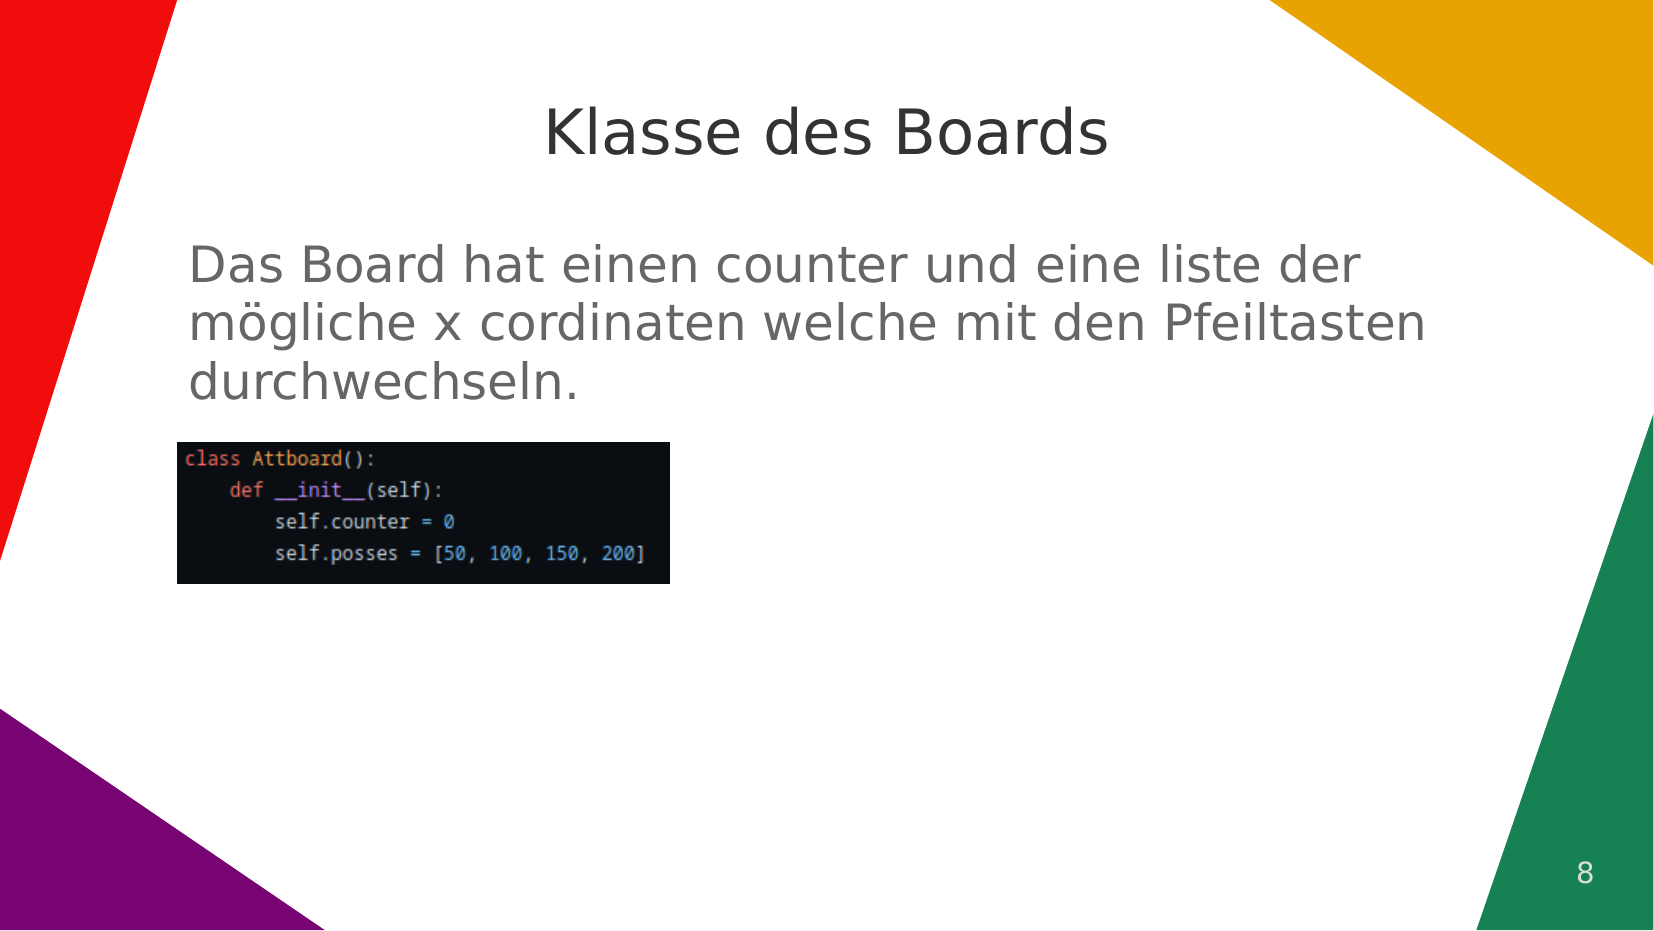

# Klasse des Boards
Das Board hat einen counter und eine liste der mögliche x cordinaten welche mit den Pfeiltasten durchwechseln.
8